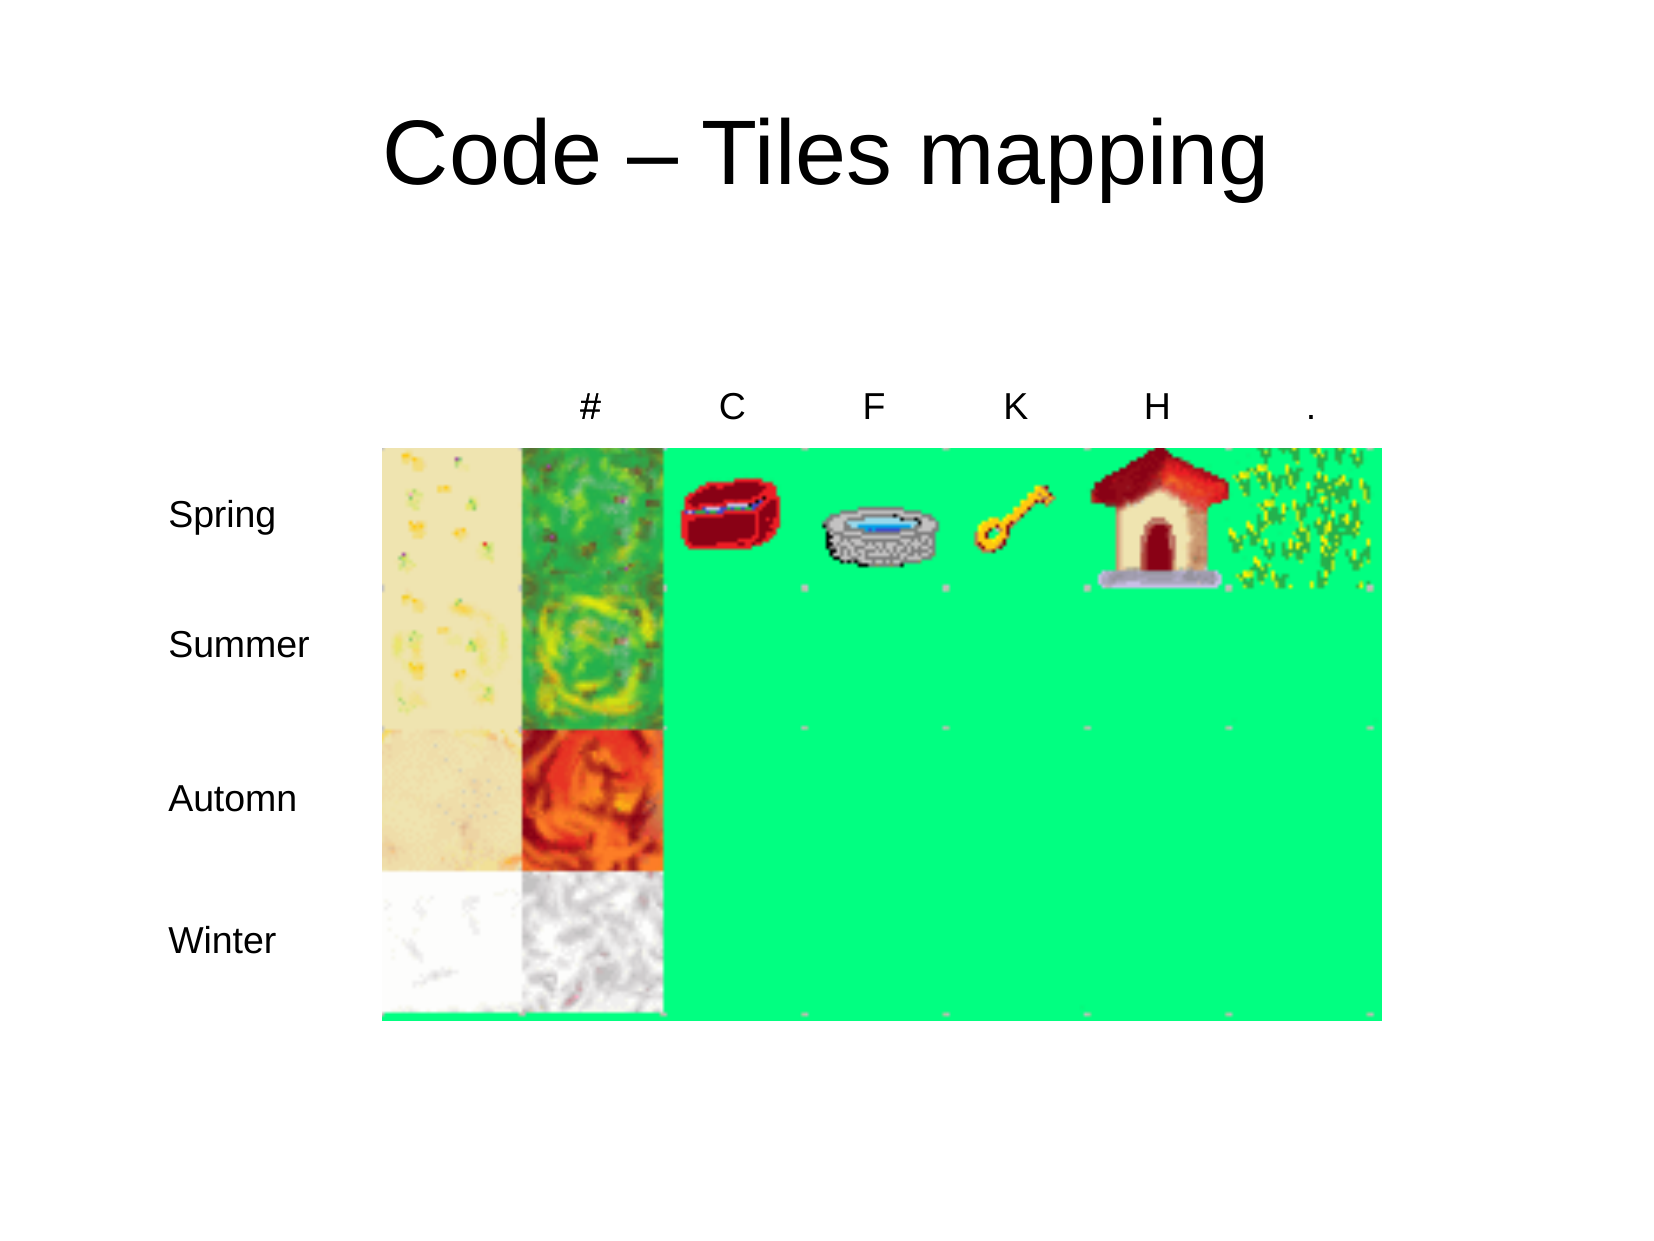

# Code – Tiles mapping
#
C
F
K
H
.
#
Spring
Summer
Automn
Winter